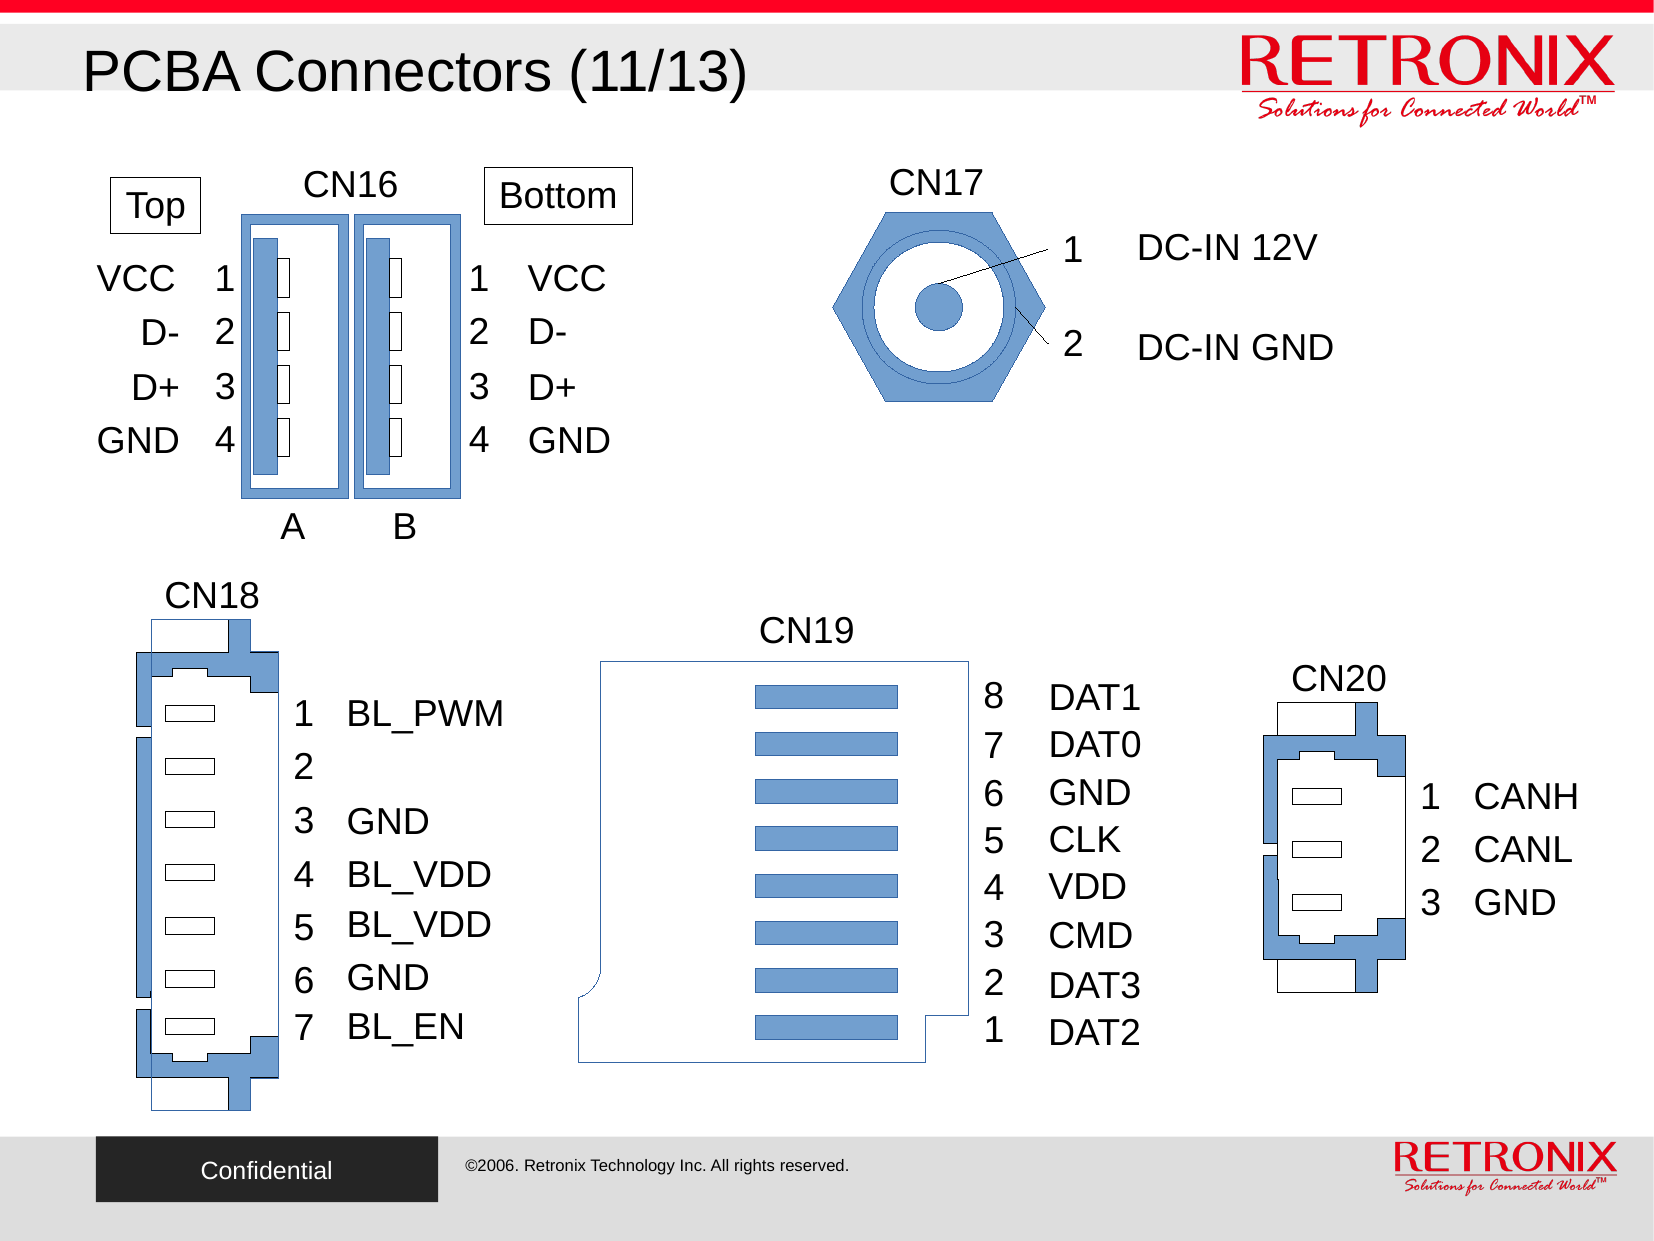

# PCBA Connectors (11/13)
CN17
CN16
VCC
1
1
VCC
D-
2
2
D-
3
3
D+
D+
4
4
GND
GND
A
B
Bottom
Top
DC-IN 12V
1
2
DC-IN GND
CN18
1
BL_PWM
2
3
GND
4
BL_VDD
BL_VDD
5
GND
6
BL_EN
7
CN19
8
DAT1
DAT0
7
GND
6
CLK
5
VDD
4
3
CMD
2
DAT3
1
DAT2
CN20
1
CANH
2
CANL
3
GND